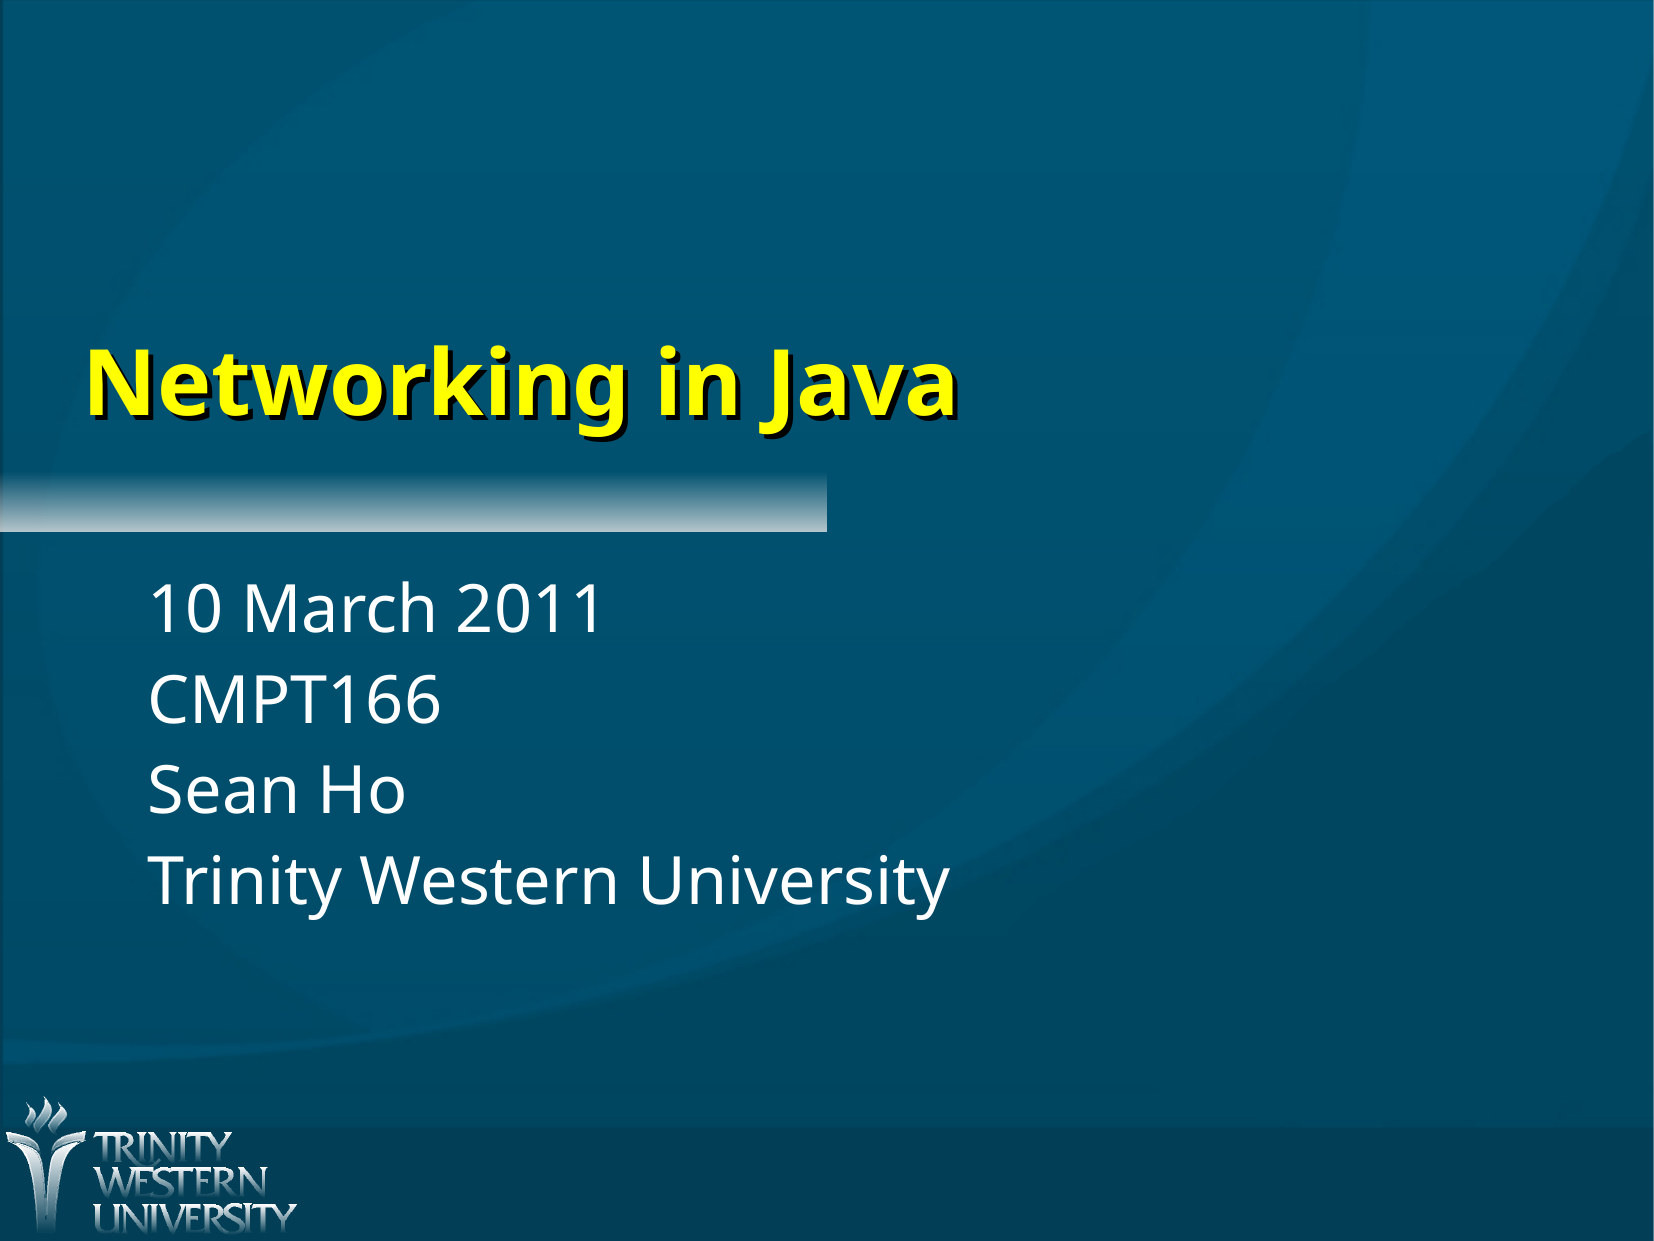

# Networking in Java
10 March 2011
CMPT166
Sean Ho
Trinity Western University